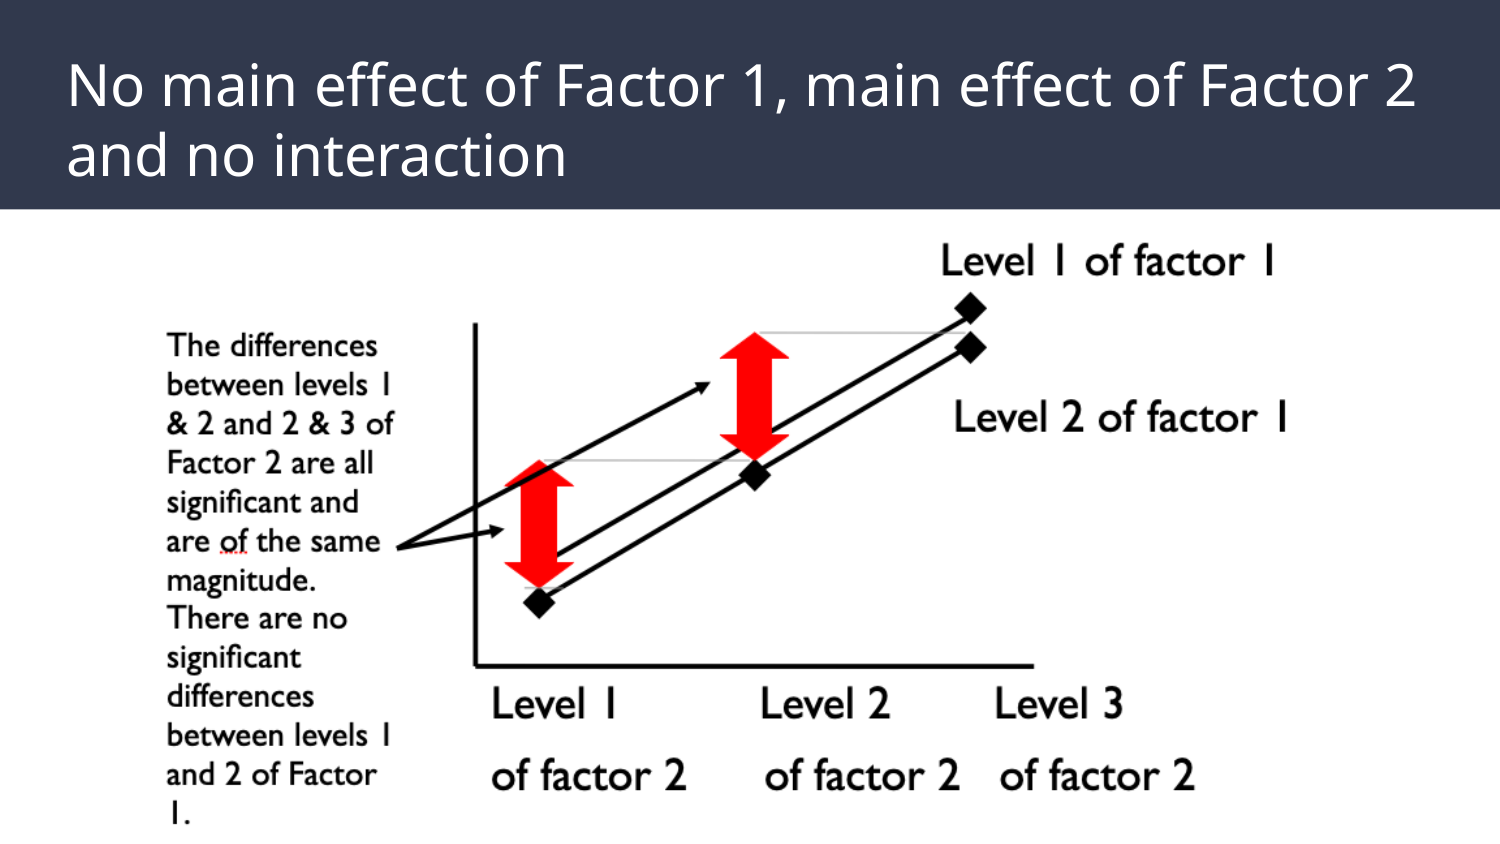

# No main effect of Factor 1, main effect of Factor 2 and no interaction